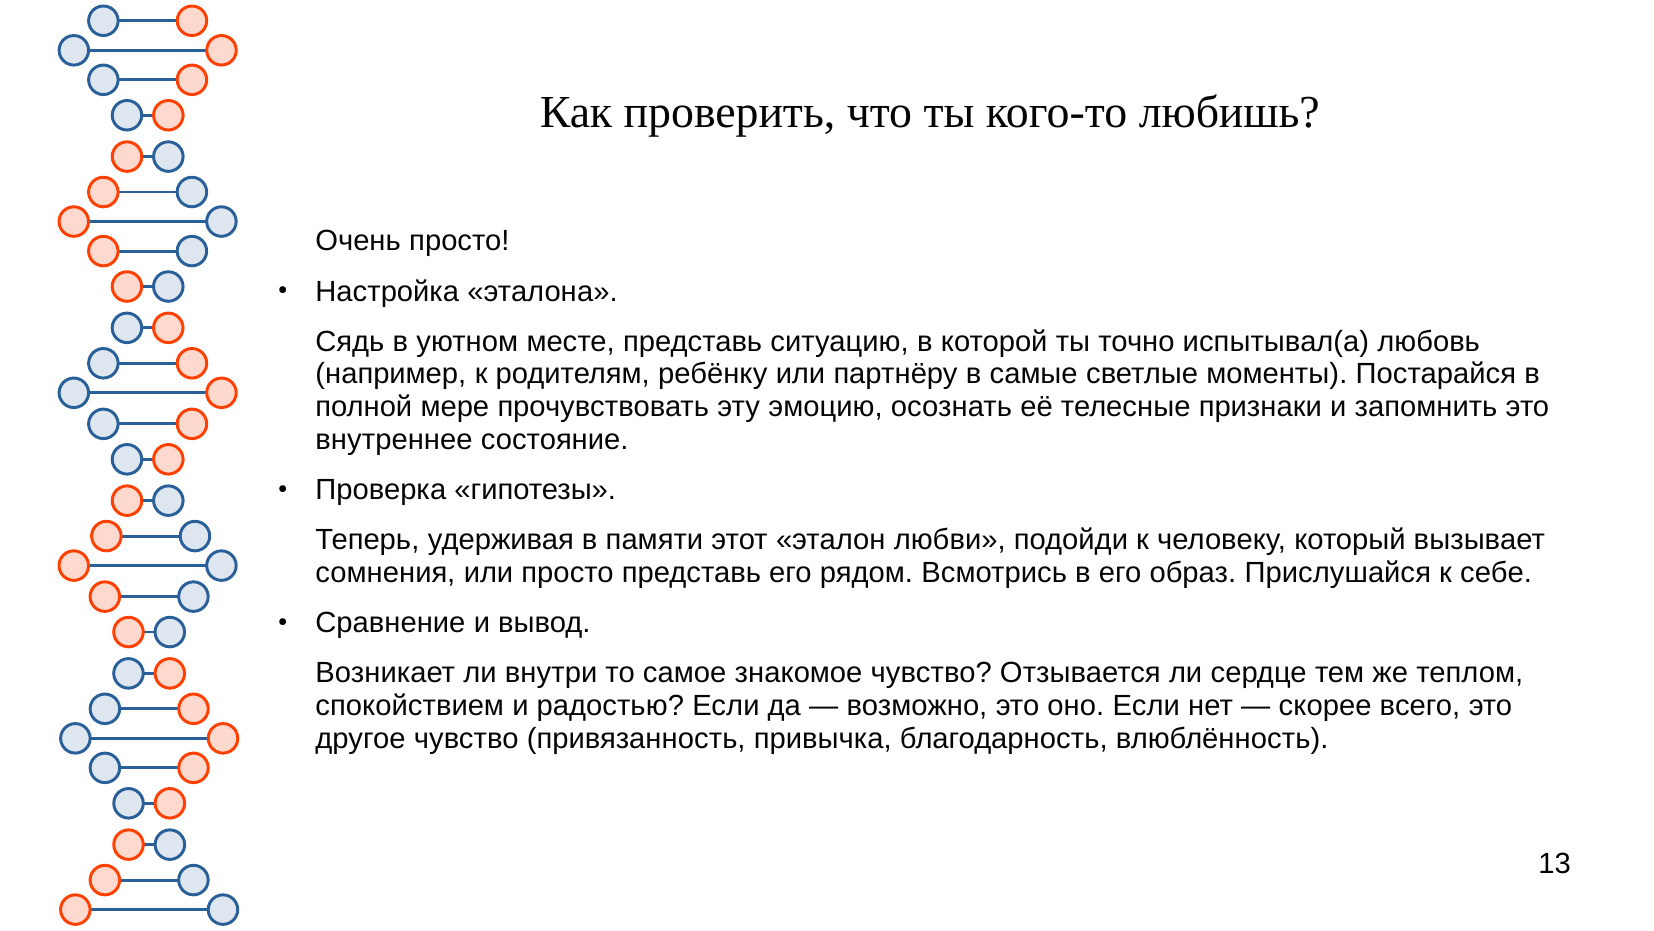

# Как проверить, что ты кого-то любишь?
Очень просто!
Настройка «эталона».
Сядь в уютном месте, представь ситуацию, в которой ты точно испытывал(а) любовь (например, к родителям, ребёнку или партнёру в самые светлые моменты). Постарайся в полной мере прочувствовать эту эмоцию, осознать её телесные признаки и запомнить это внутреннее состояние.
Проверка «гипотезы».
Теперь, удерживая в памяти этот «эталон любви», подойди к человеку, который вызывает сомнения, или просто представь его рядом. Всмотрись в его образ. Прислушайся к себе.
Сравнение и вывод.
Возникает ли внутри то самое знакомое чувство? Отзывается ли сердце тем же теплом, спокойствием и радостью? Если да — возможно, это оно. Если нет — скорее всего, это другое чувство (привязанность, привычка, благодарность, влюблённость).
13